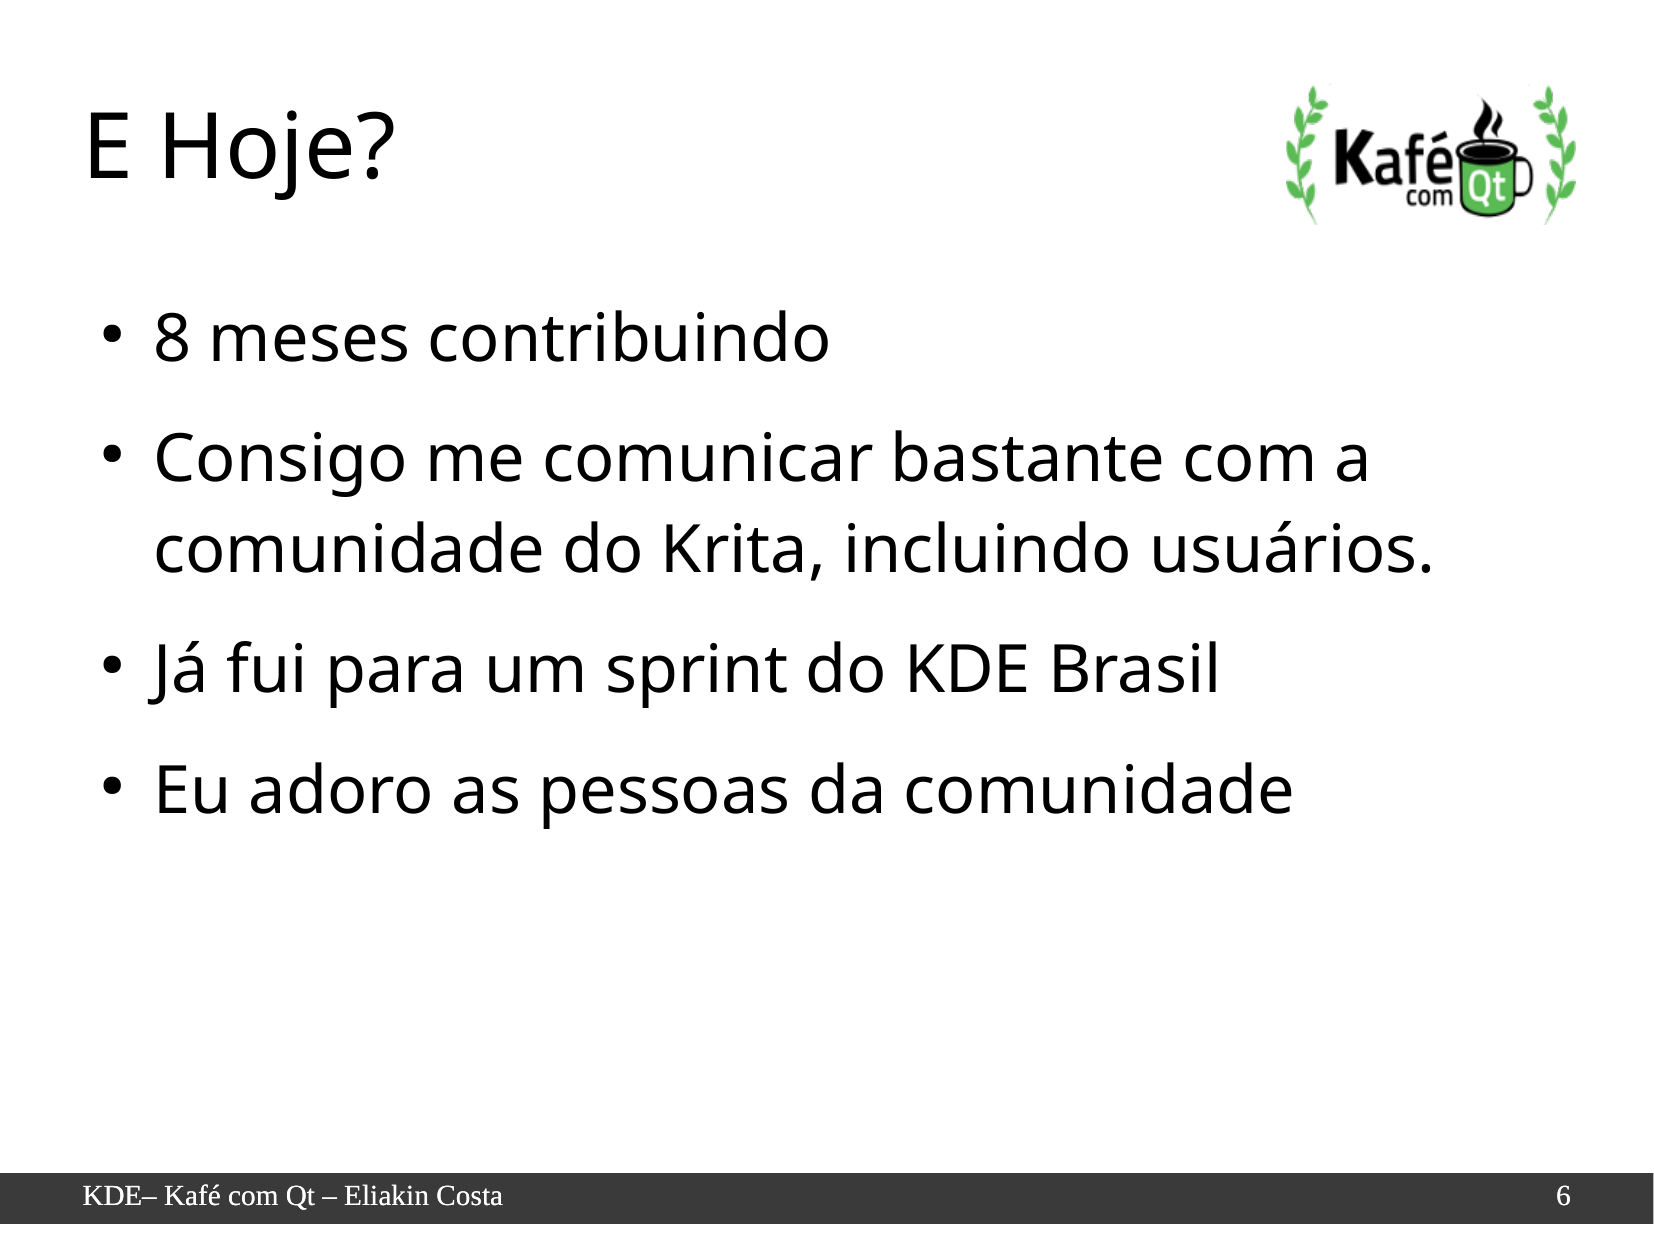

# E Hoje?
8 meses contribuindo
Consigo me comunicar bastante com a comunidade do Krita, incluindo usuários.
Já fui para um sprint do KDE Brasil
Eu adoro as pessoas da comunidade